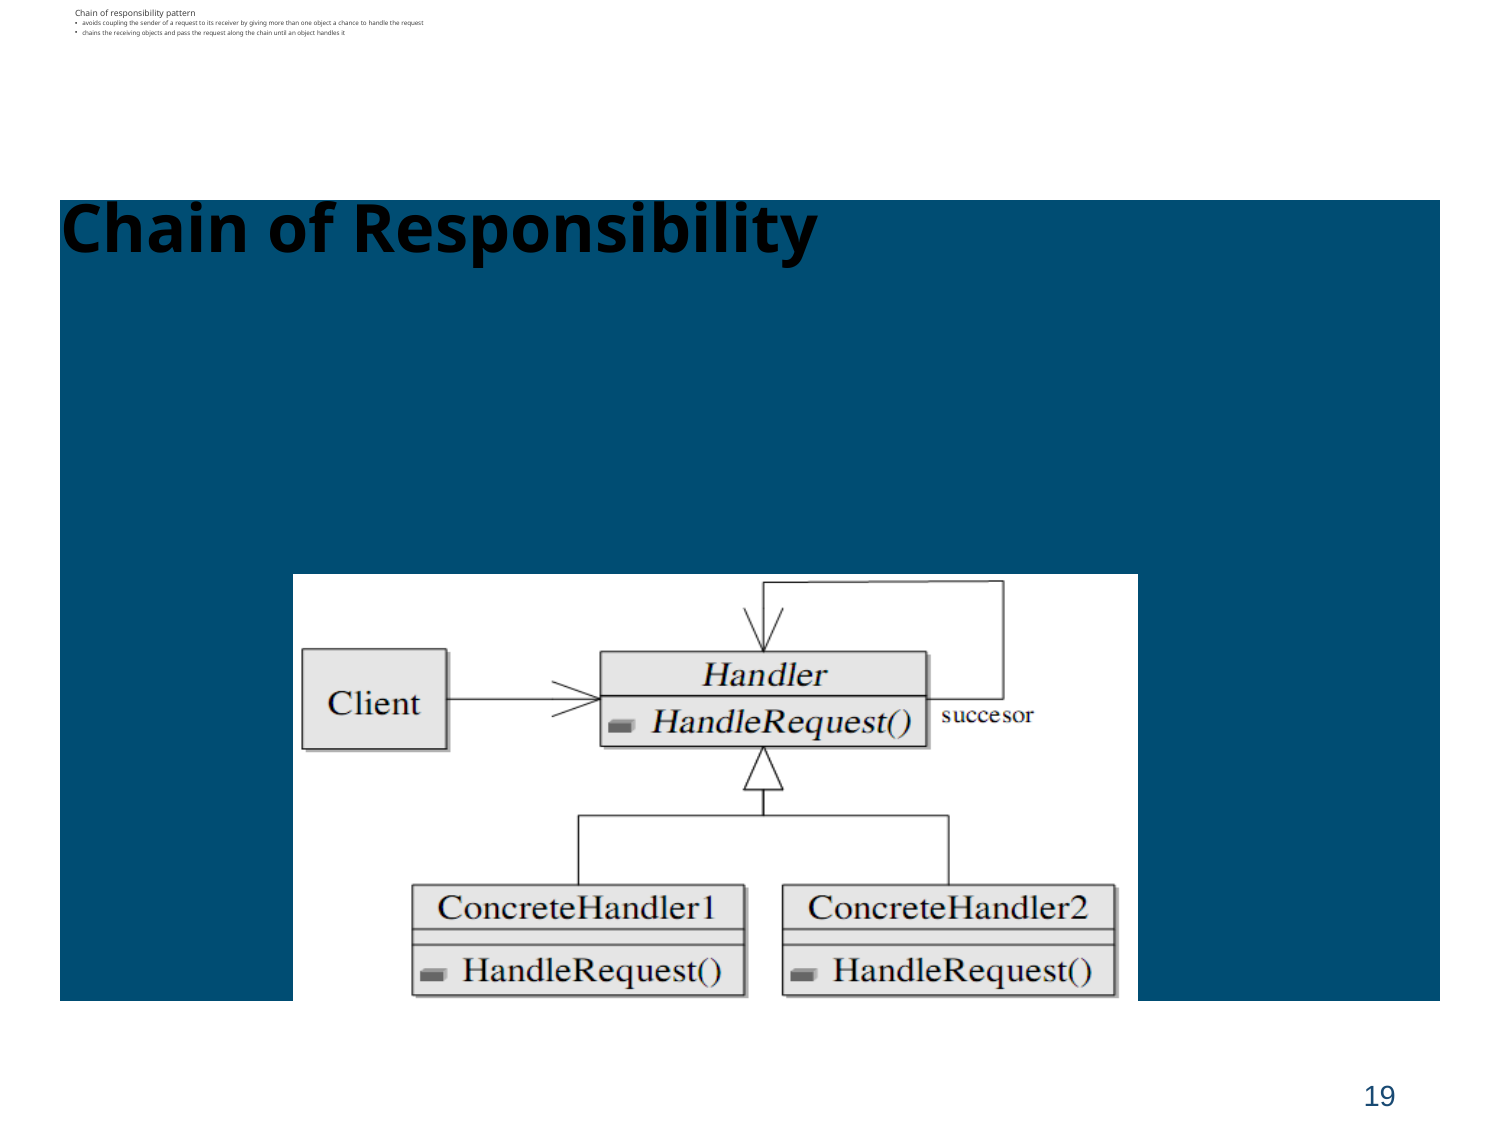

# Chain of responsibility pattern
avoids coupling the sender of a request to its receiver by giving more than one object a chance to handle the request
chains the receiving objects and pass the request along the chain until an object handles it
Chain of Responsibility
19